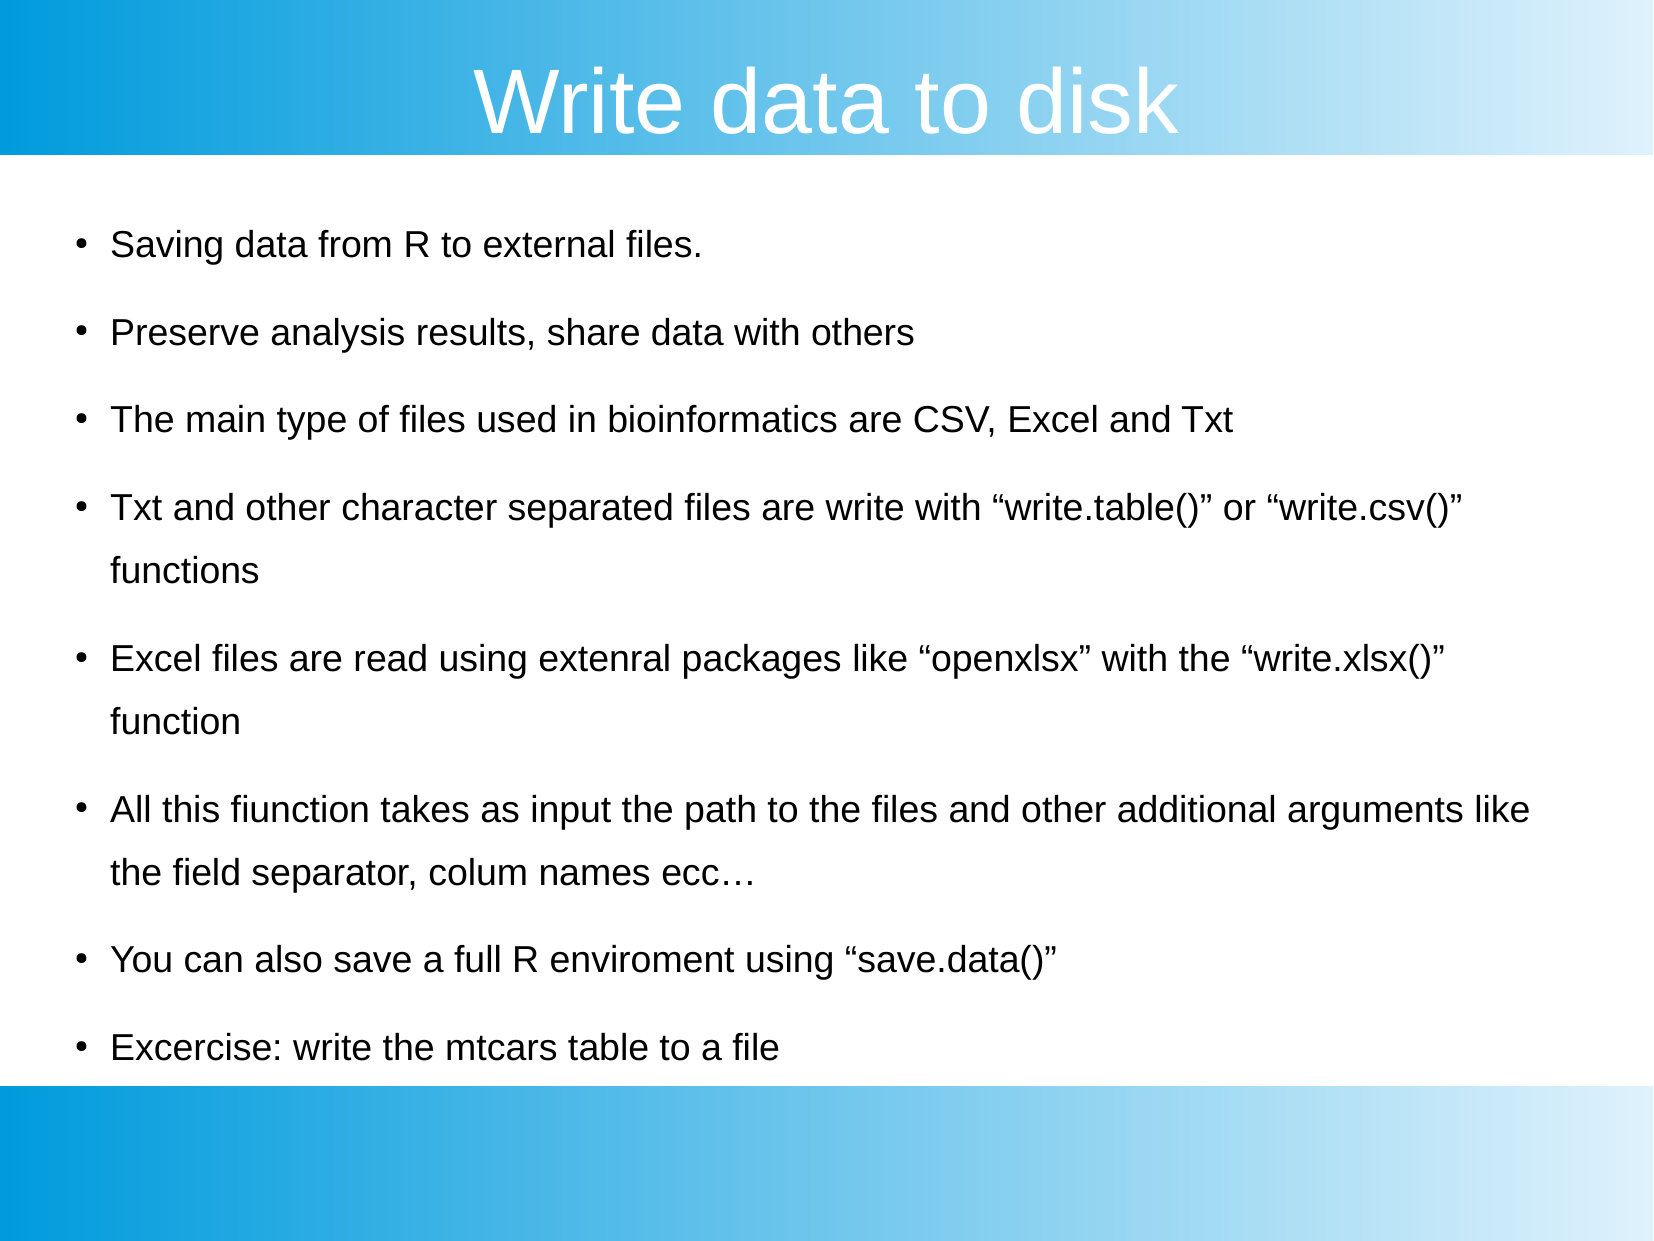

# Write data to disk
Saving data from R to external files.
Preserve analysis results, share data with others
The main type of files used in bioinformatics are CSV, Excel and Txt
Txt and other character separated files are write with “write.table()” or “write.csv()” functions
Excel files are read using extenral packages like “openxlsx” with the “write.xlsx()” function
All this fiunction takes as input the path to the files and other additional arguments like the field separator, colum names ecc…
You can also save a full R enviroment using “save.data()”
Excercise: write the mtcars table to a file